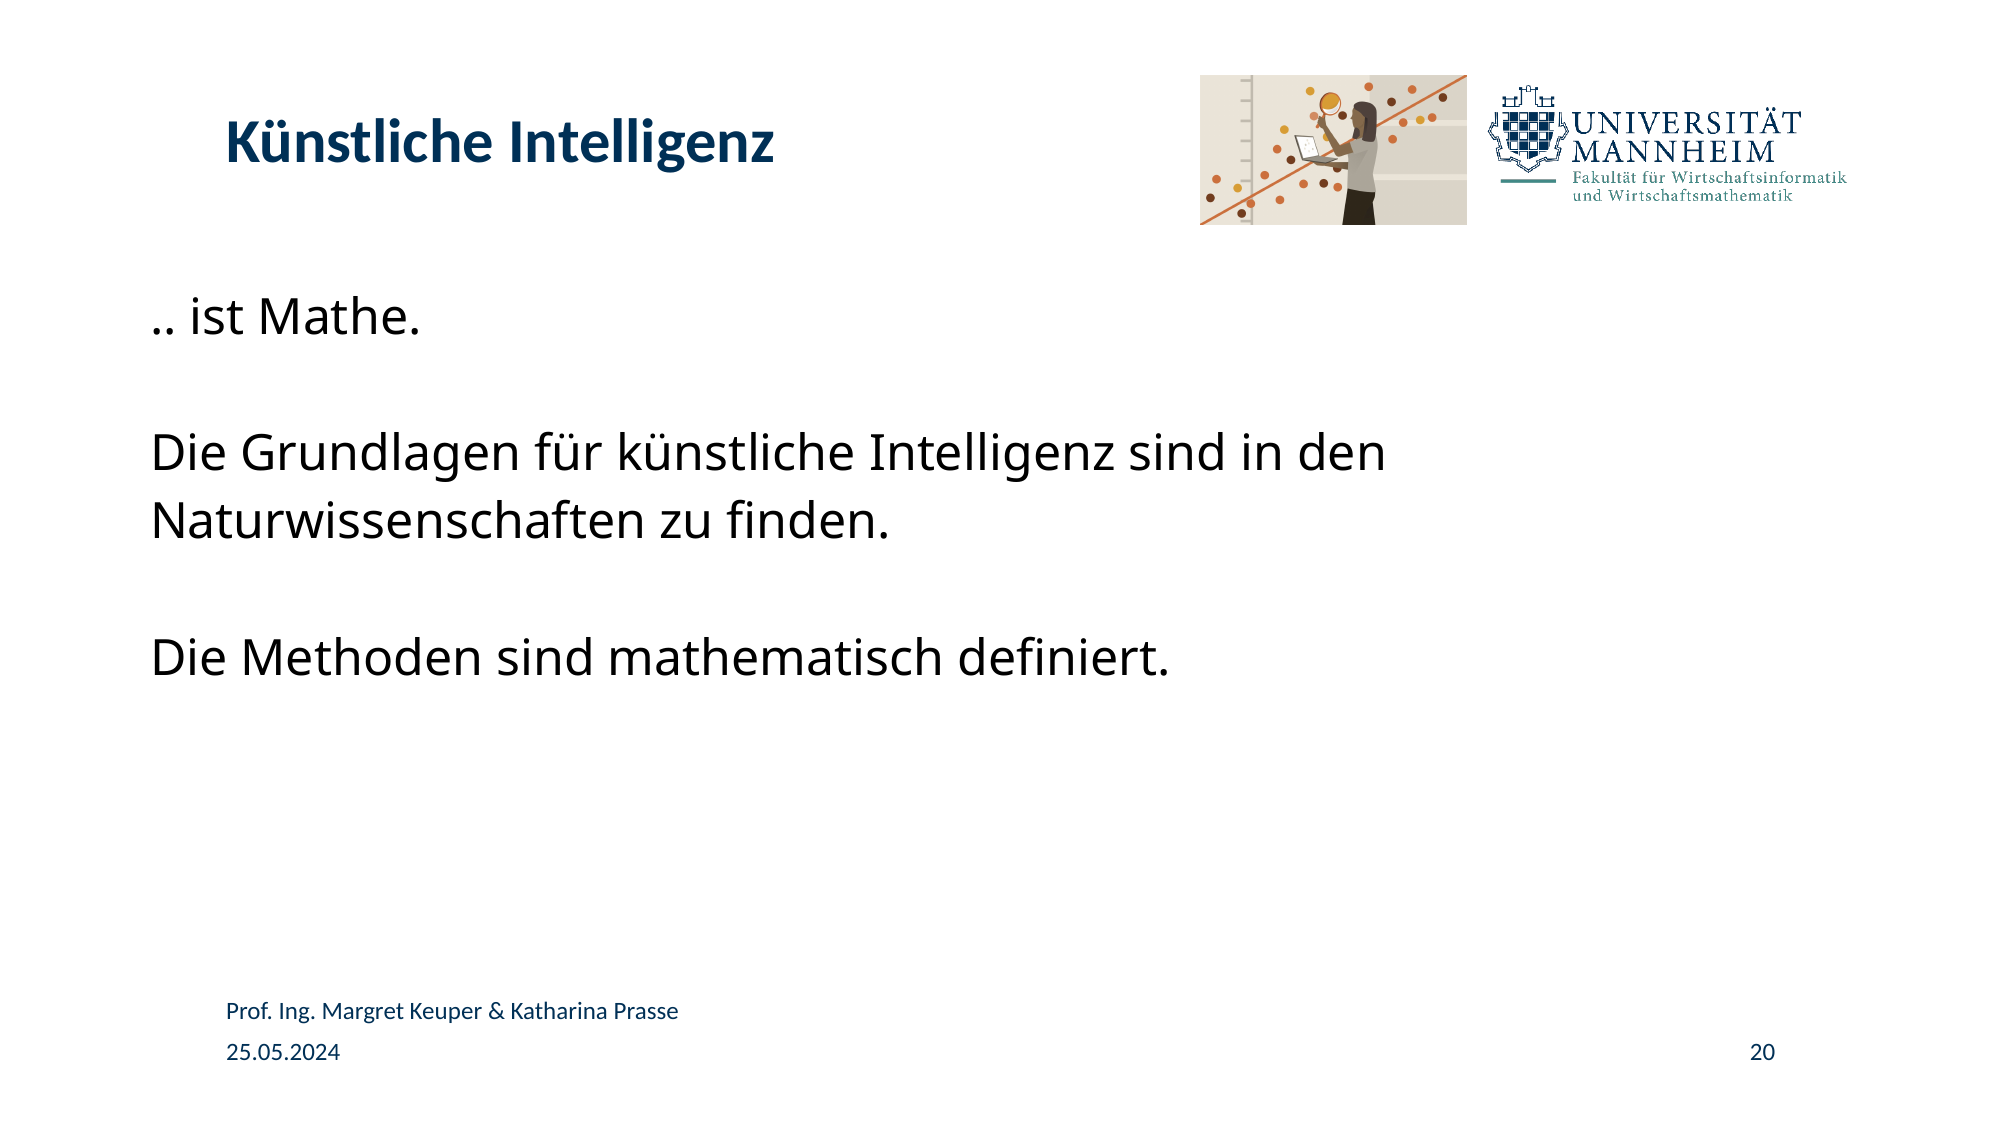

# Künstliche Intelligenz
.. ist Mathe.
Die Grundlagen für künstliche Intelligenz sind in den Naturwissenschaften zu finden.
Die Methoden sind mathematisch definiert.
Prof. Ing. Margret Keuper & Katharina Prasse
25.05.2024
20